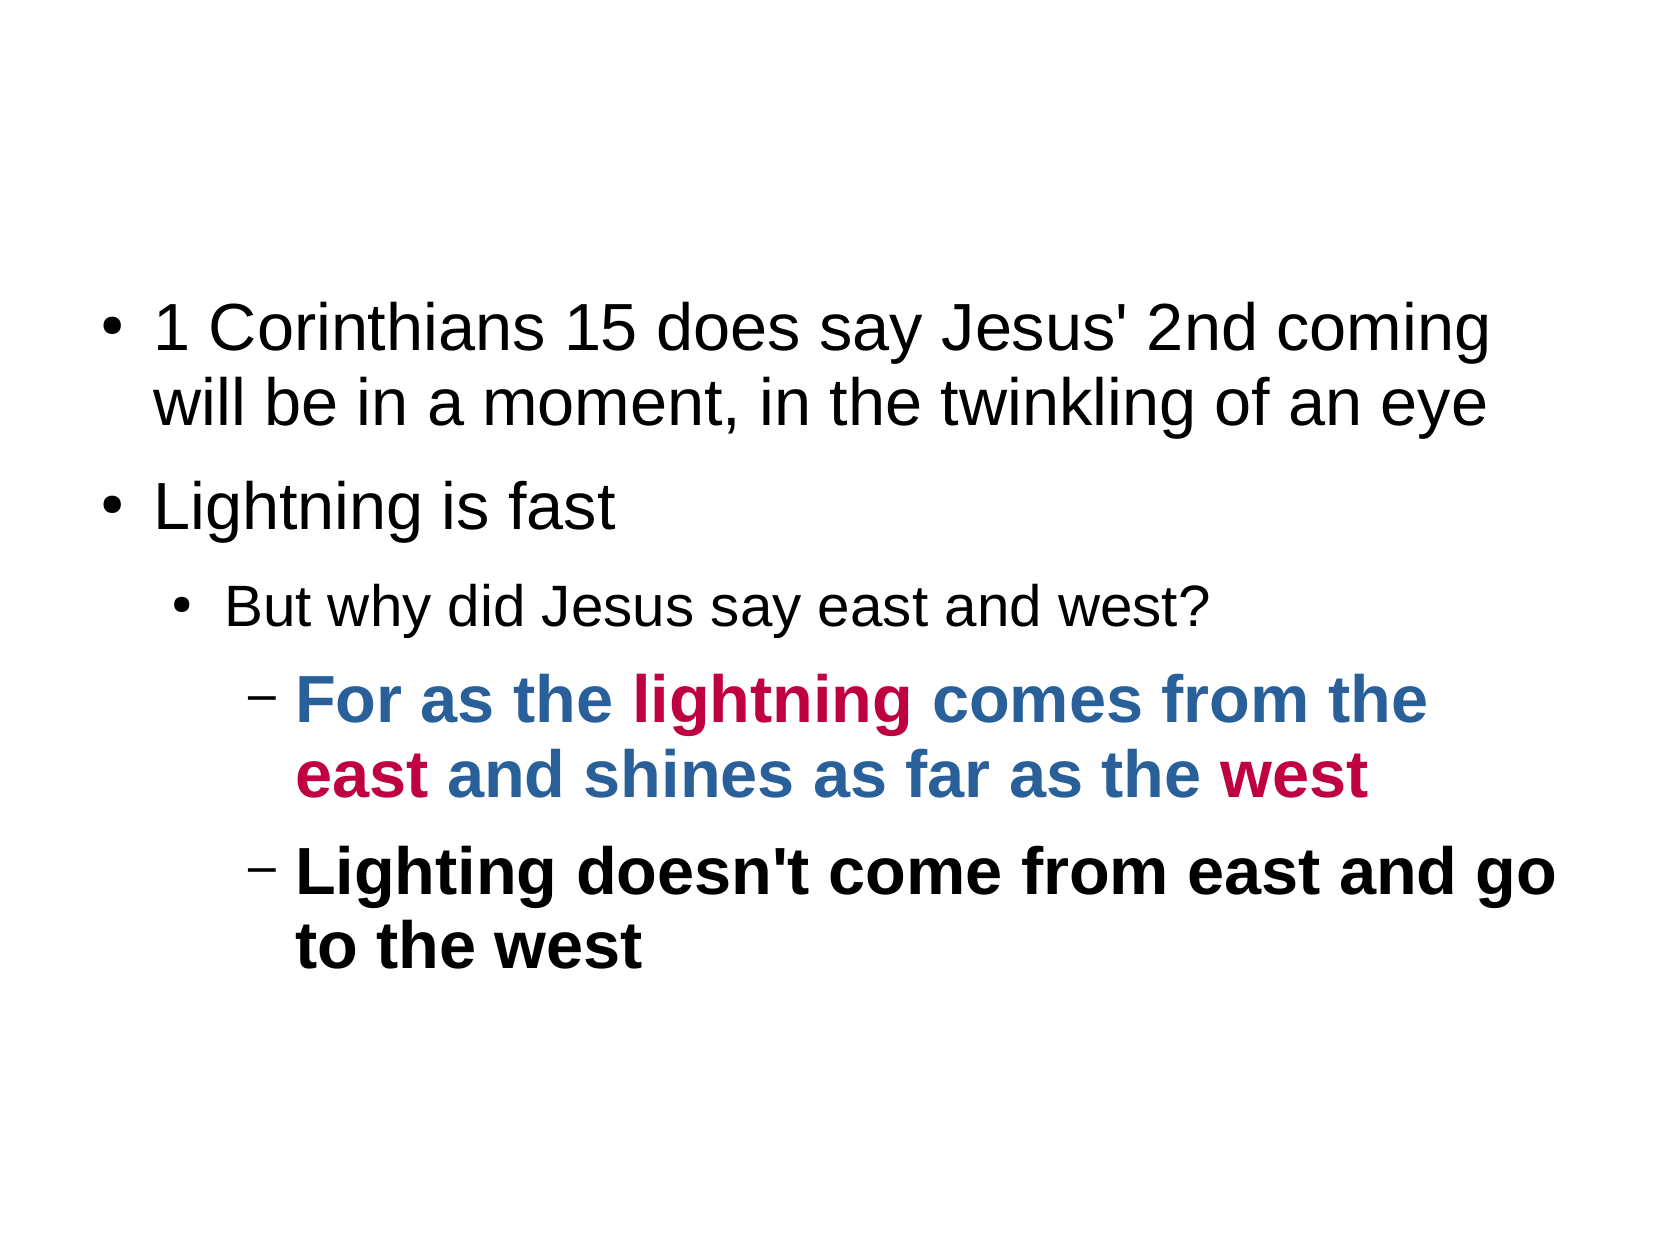

#
1 Corinthians 15 does say Jesus' 2nd coming will be in a moment, in the twinkling of an eye
Lightning is fast
But why did Jesus say east and west?
For as the lightning comes from the east and shines as far as the west
Lighting doesn't come from east and go to the west